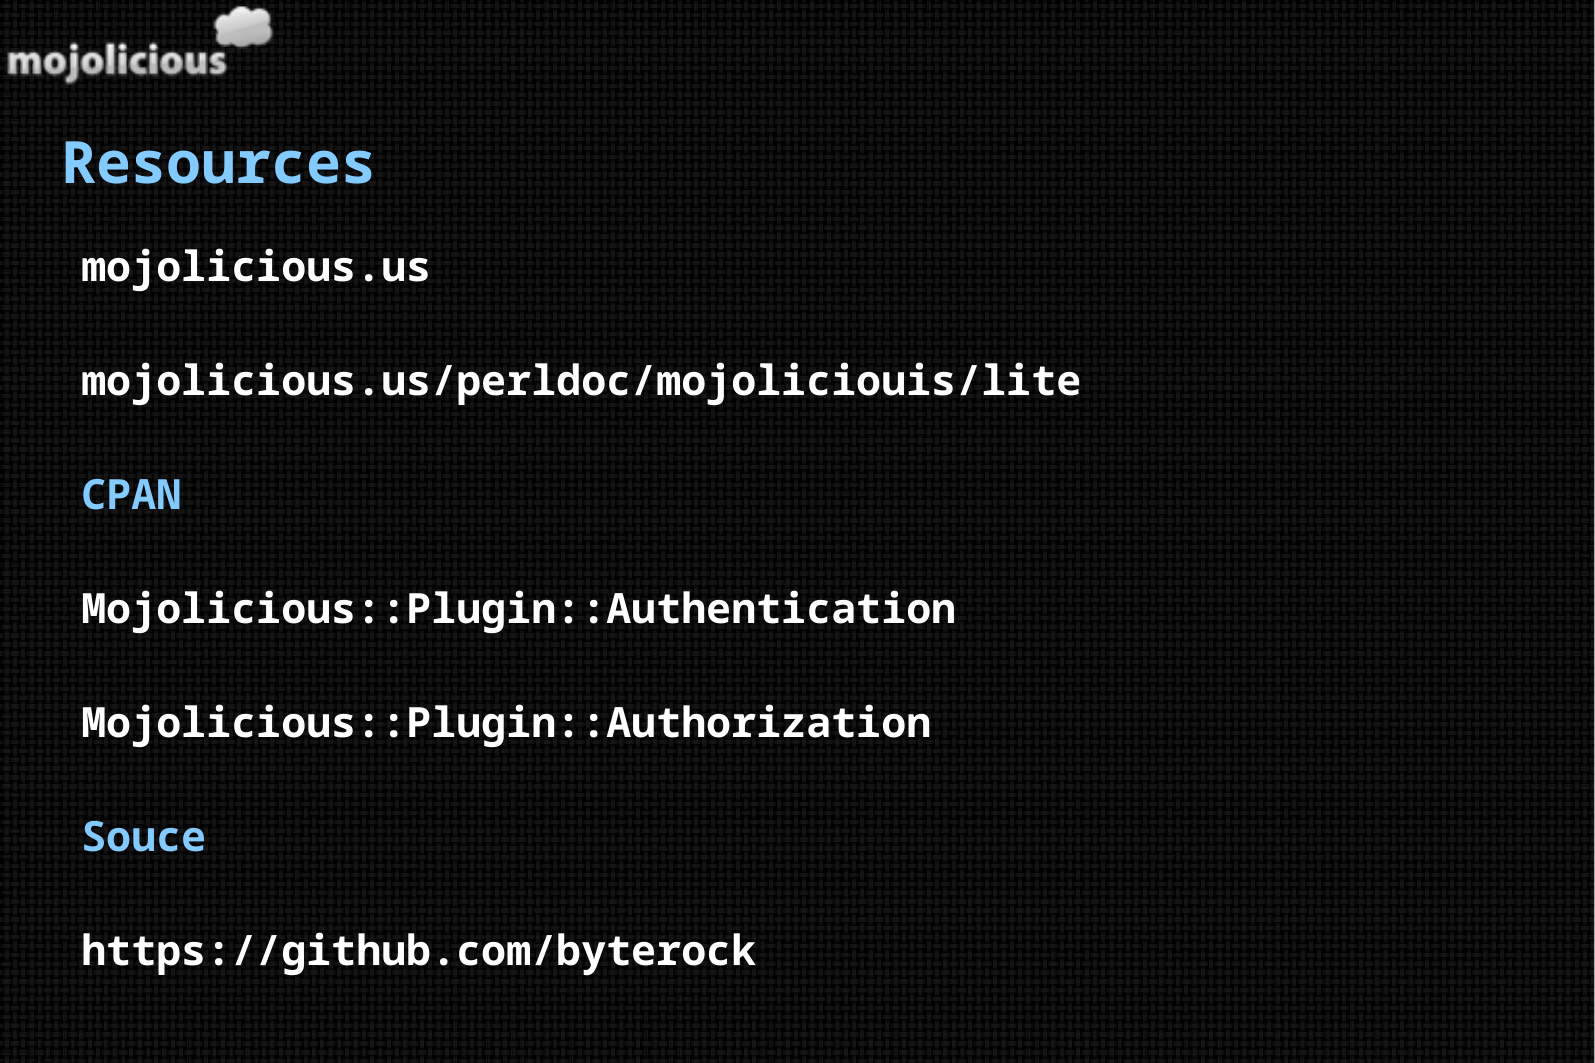

Resources
mojolicious.us
mojolicious.us/perldoc/mojoliciouis/lite
CPAN
Mojolicious::Plugin::Authentication
Mojolicious::Plugin::Authorization
Souce
https://github.com/byterock